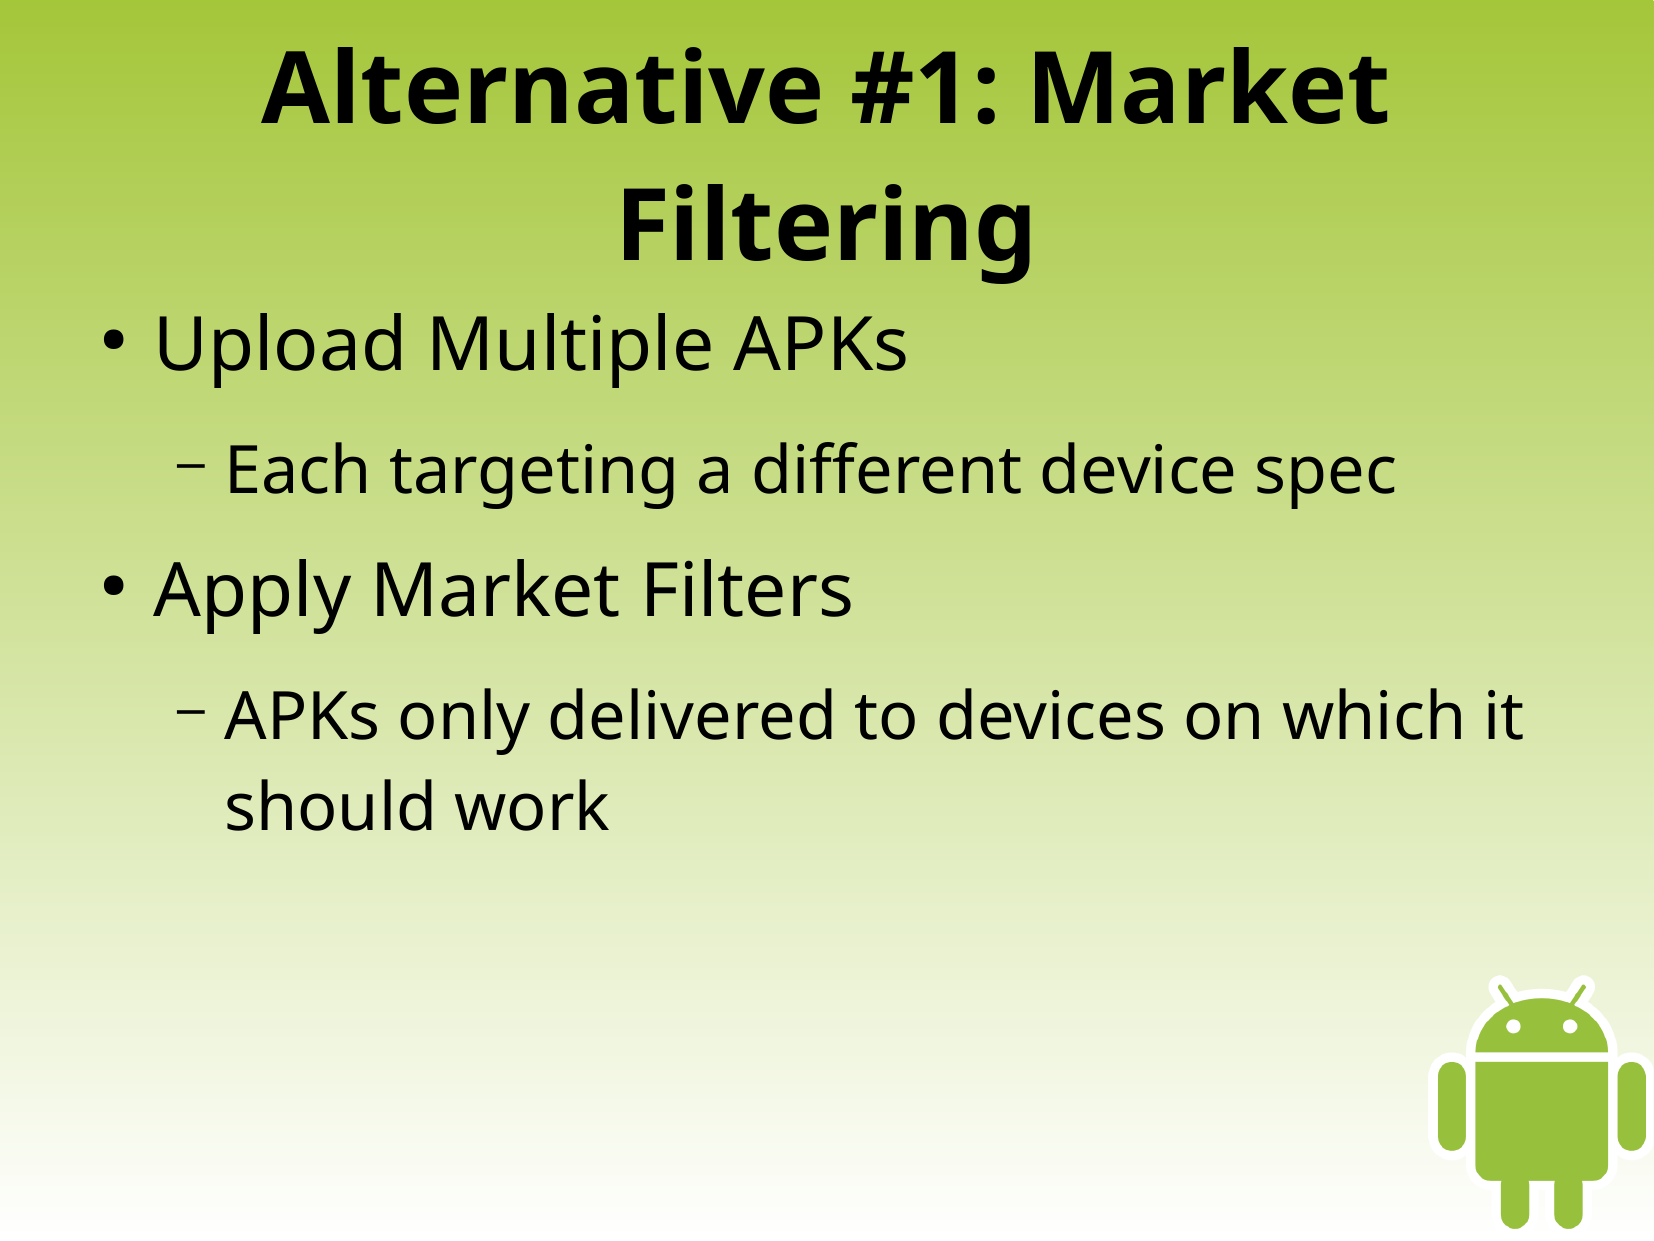

# Alternative #1: Market Filtering
Upload Multiple APKs
Each targeting a different device spec
Apply Market Filters
APKs only delivered to devices on which it should work